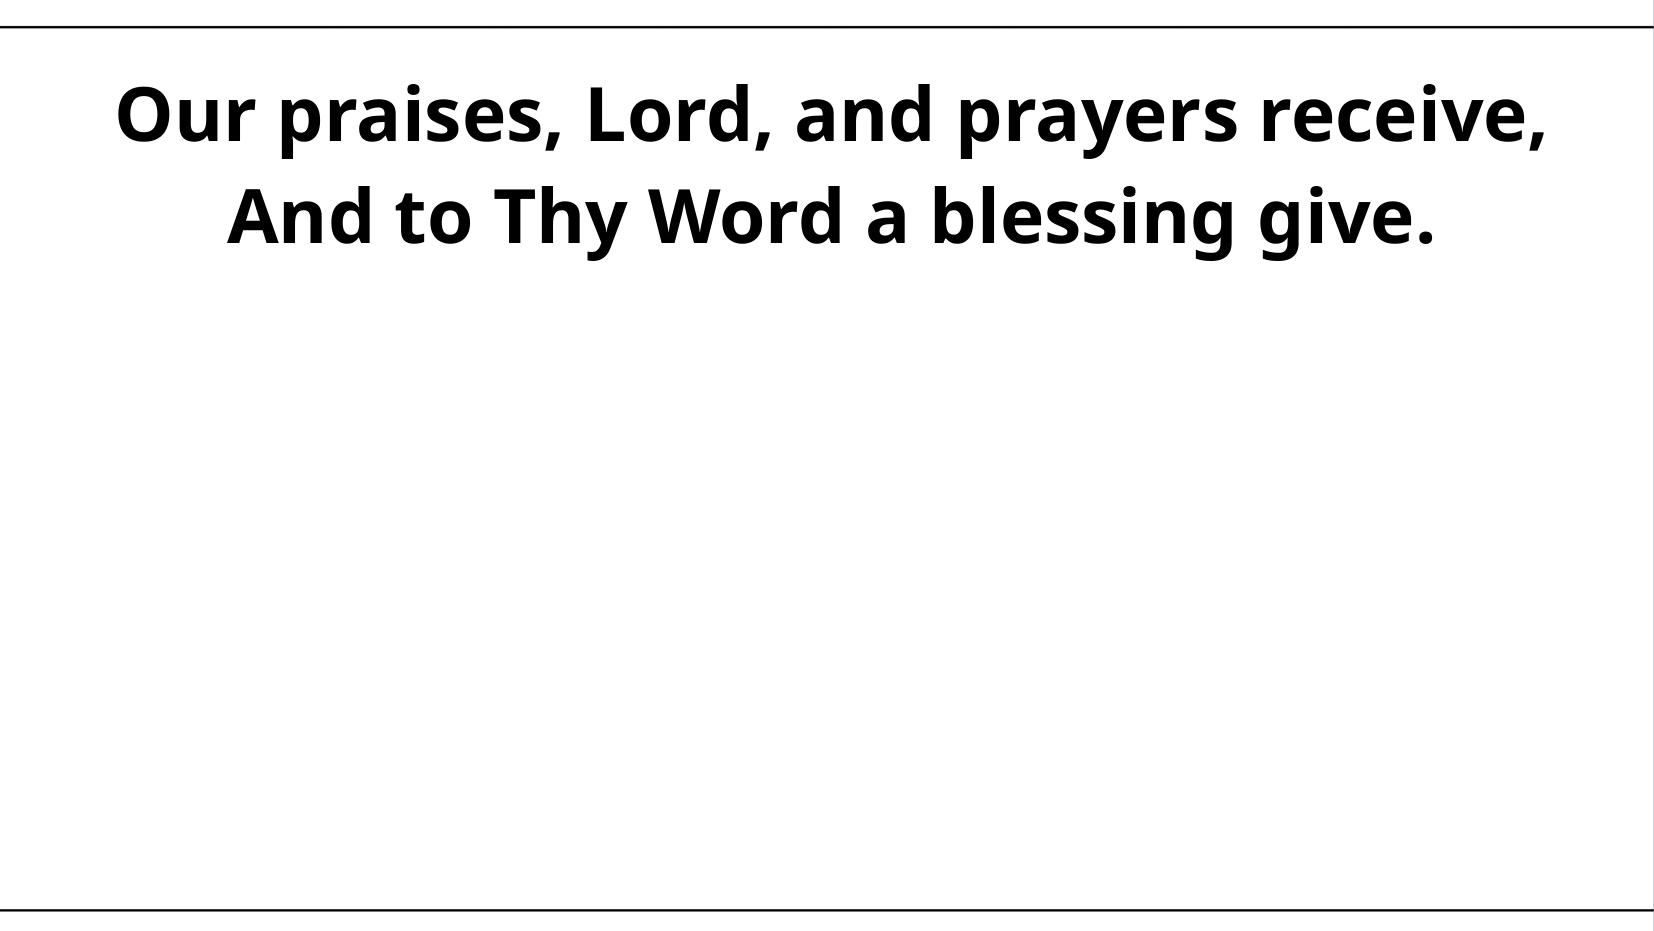

Our praises, Lord, and prayers receive,
And to Thy Word a blessing give.